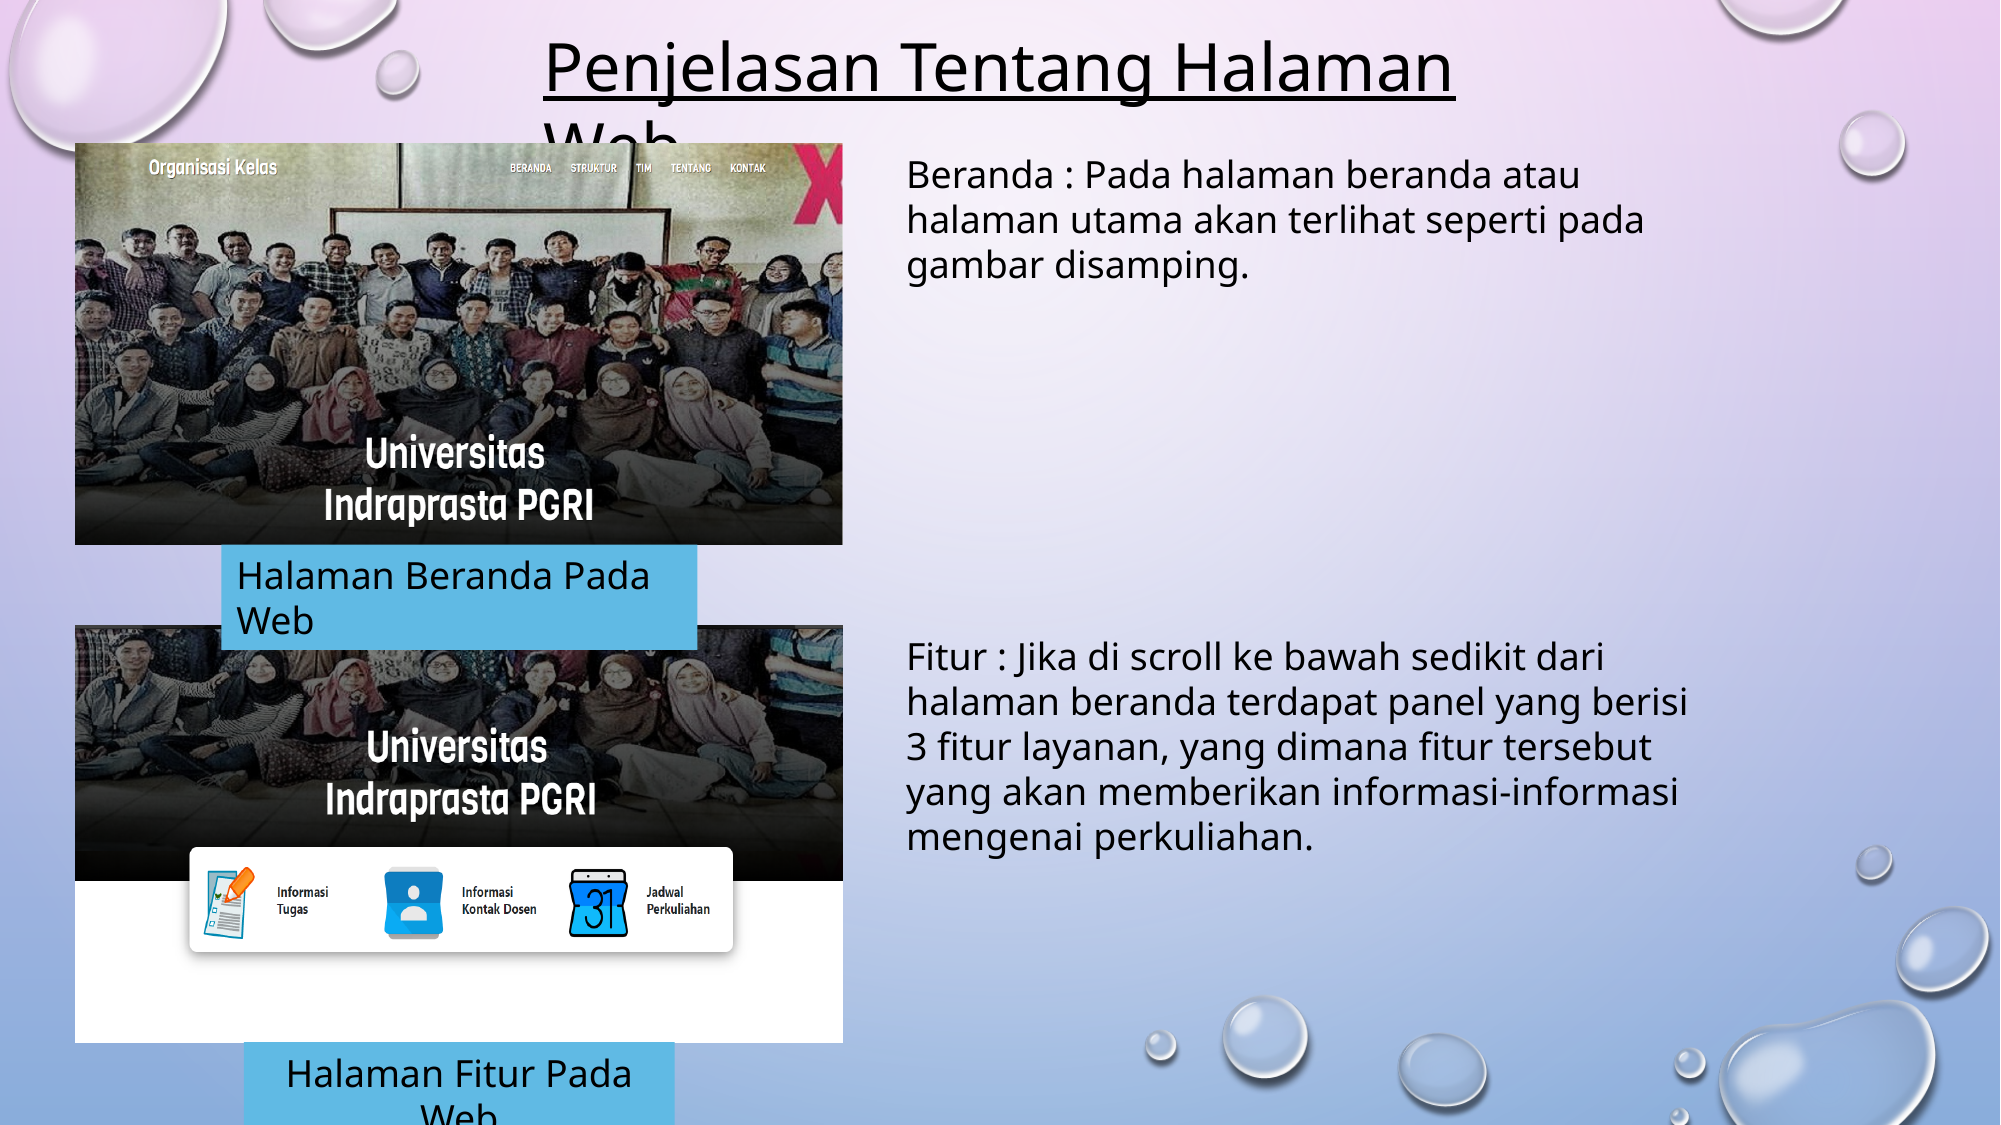

Penjelasan Tentang Halaman Web
Beranda : Pada halaman beranda atau halaman utama akan terlihat seperti pada gambar disamping.
Halaman Beranda Pada Web
Fitur : Jika di scroll ke bawah sedikit dari halaman beranda terdapat panel yang berisi 3 fitur layanan, yang dimana fitur tersebut yang akan memberikan informasi-informasi mengenai perkuliahan.
Halaman Fitur Pada Web